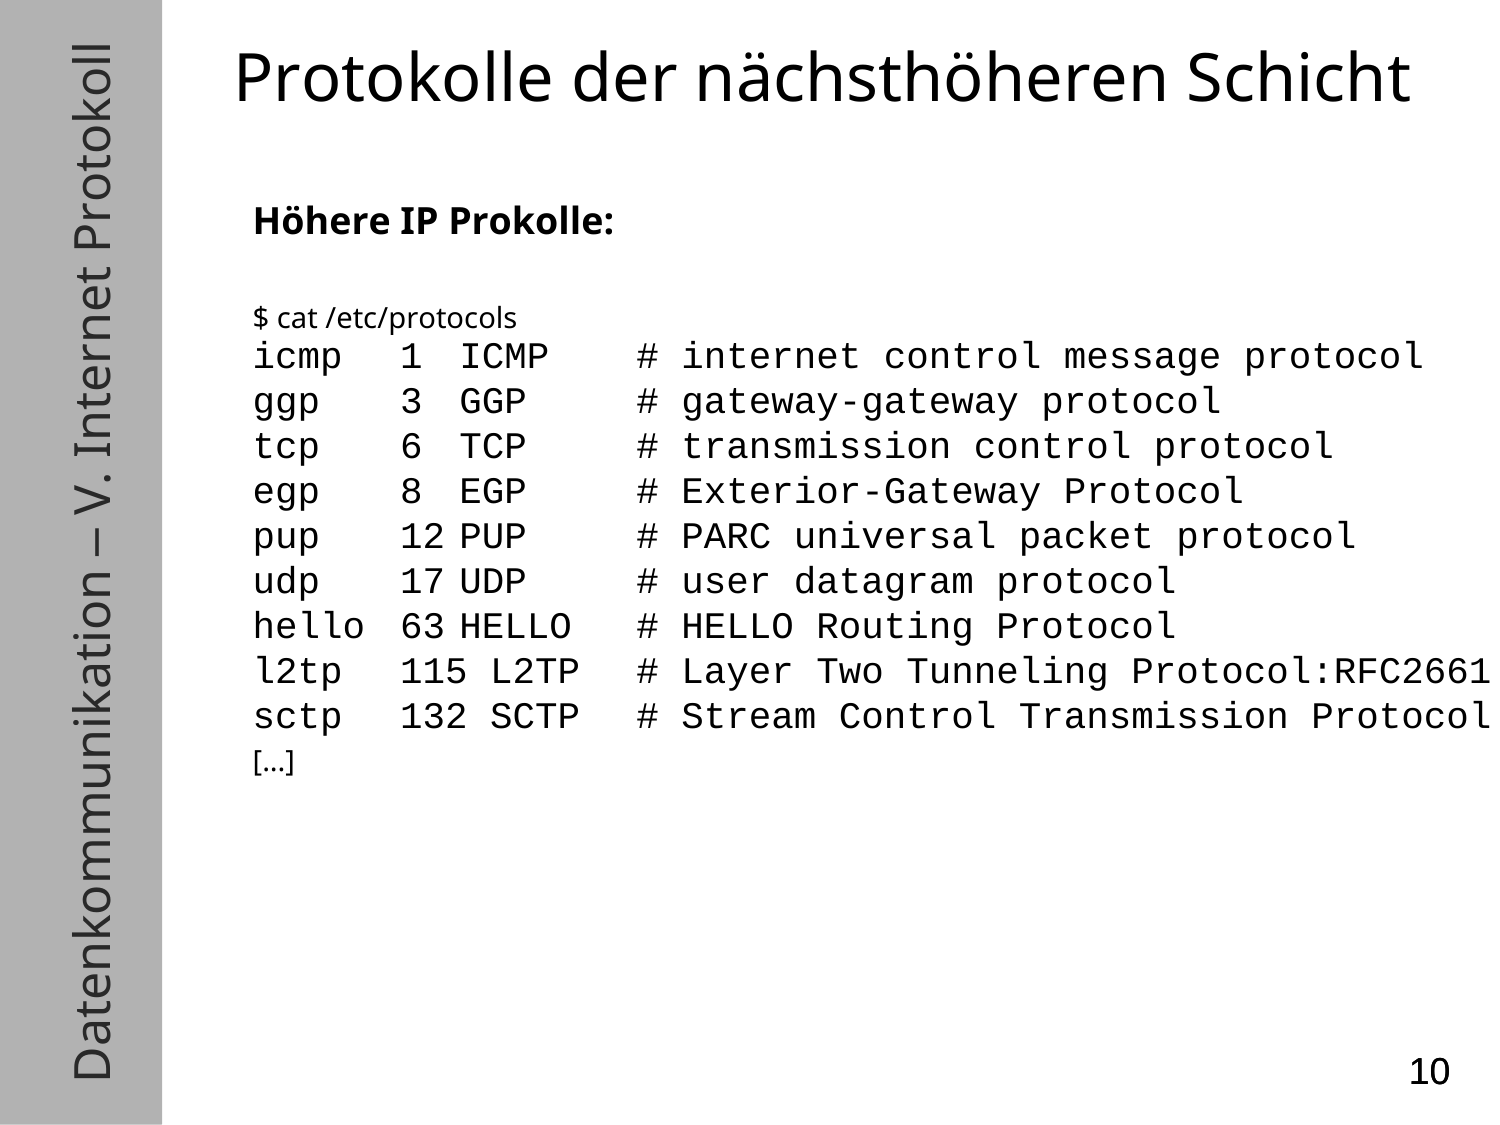

Protokolle der nächsthöheren Schicht
Höhere IP Prokolle:
$ cat /etc/protocols
icmp	1	ICMP	# internet control message protocol
ggp	3	GGP	# gateway-gateway protocol
tcp	6	TCP	# transmission control protocol
egp	8	EGP	# Exterior-Gateway Protocol
pup	12	PUP	# PARC universal packet protocol
udp	17	UDP	# user datagram protocol
hello	63	HELLO	# HELLO Routing Protocol
l2tp	115 L2TP	# Layer Two Tunneling Protocol:RFC2661
sctp	132 SCTP	# Stream Control Transmission Protocol
[...]
Datenkommunikation – V. Internet Protokoll